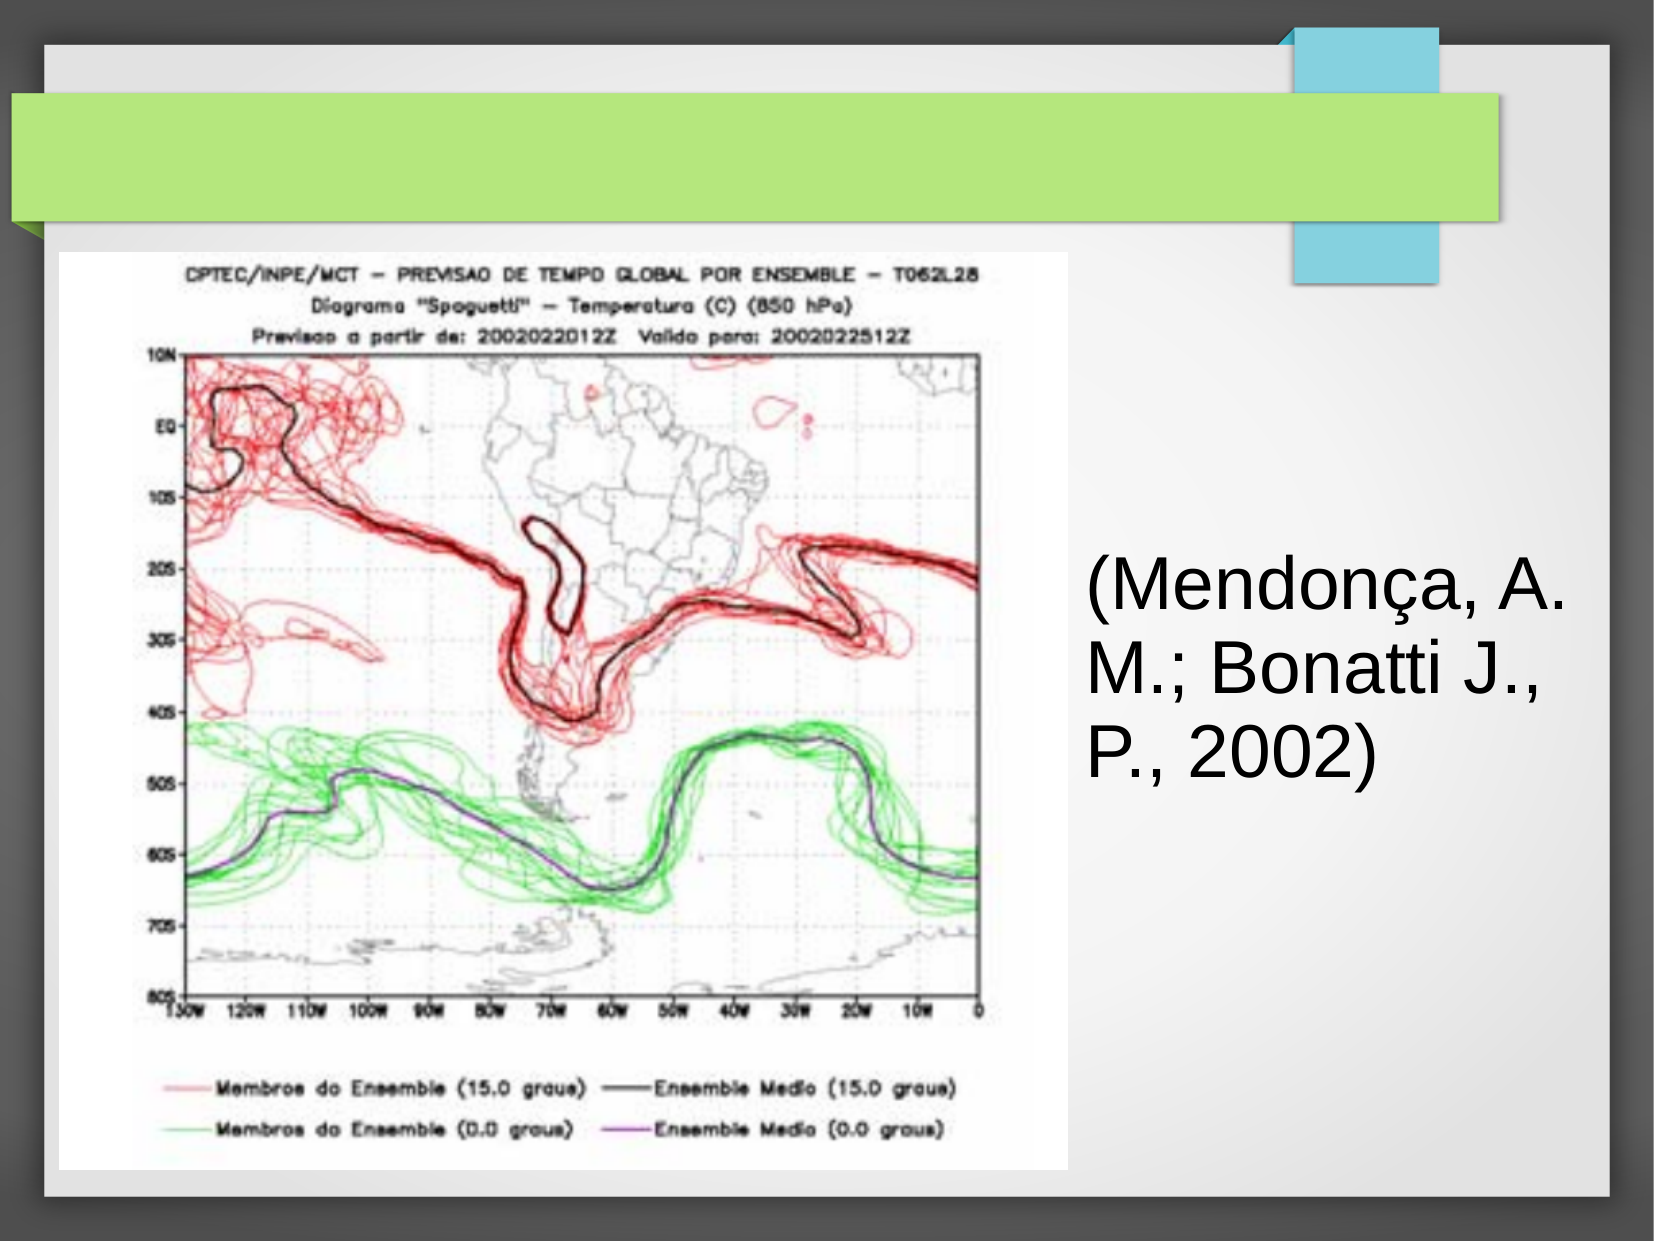

#
(Mendonça, A. M.; Bonatti J., P., 2002)